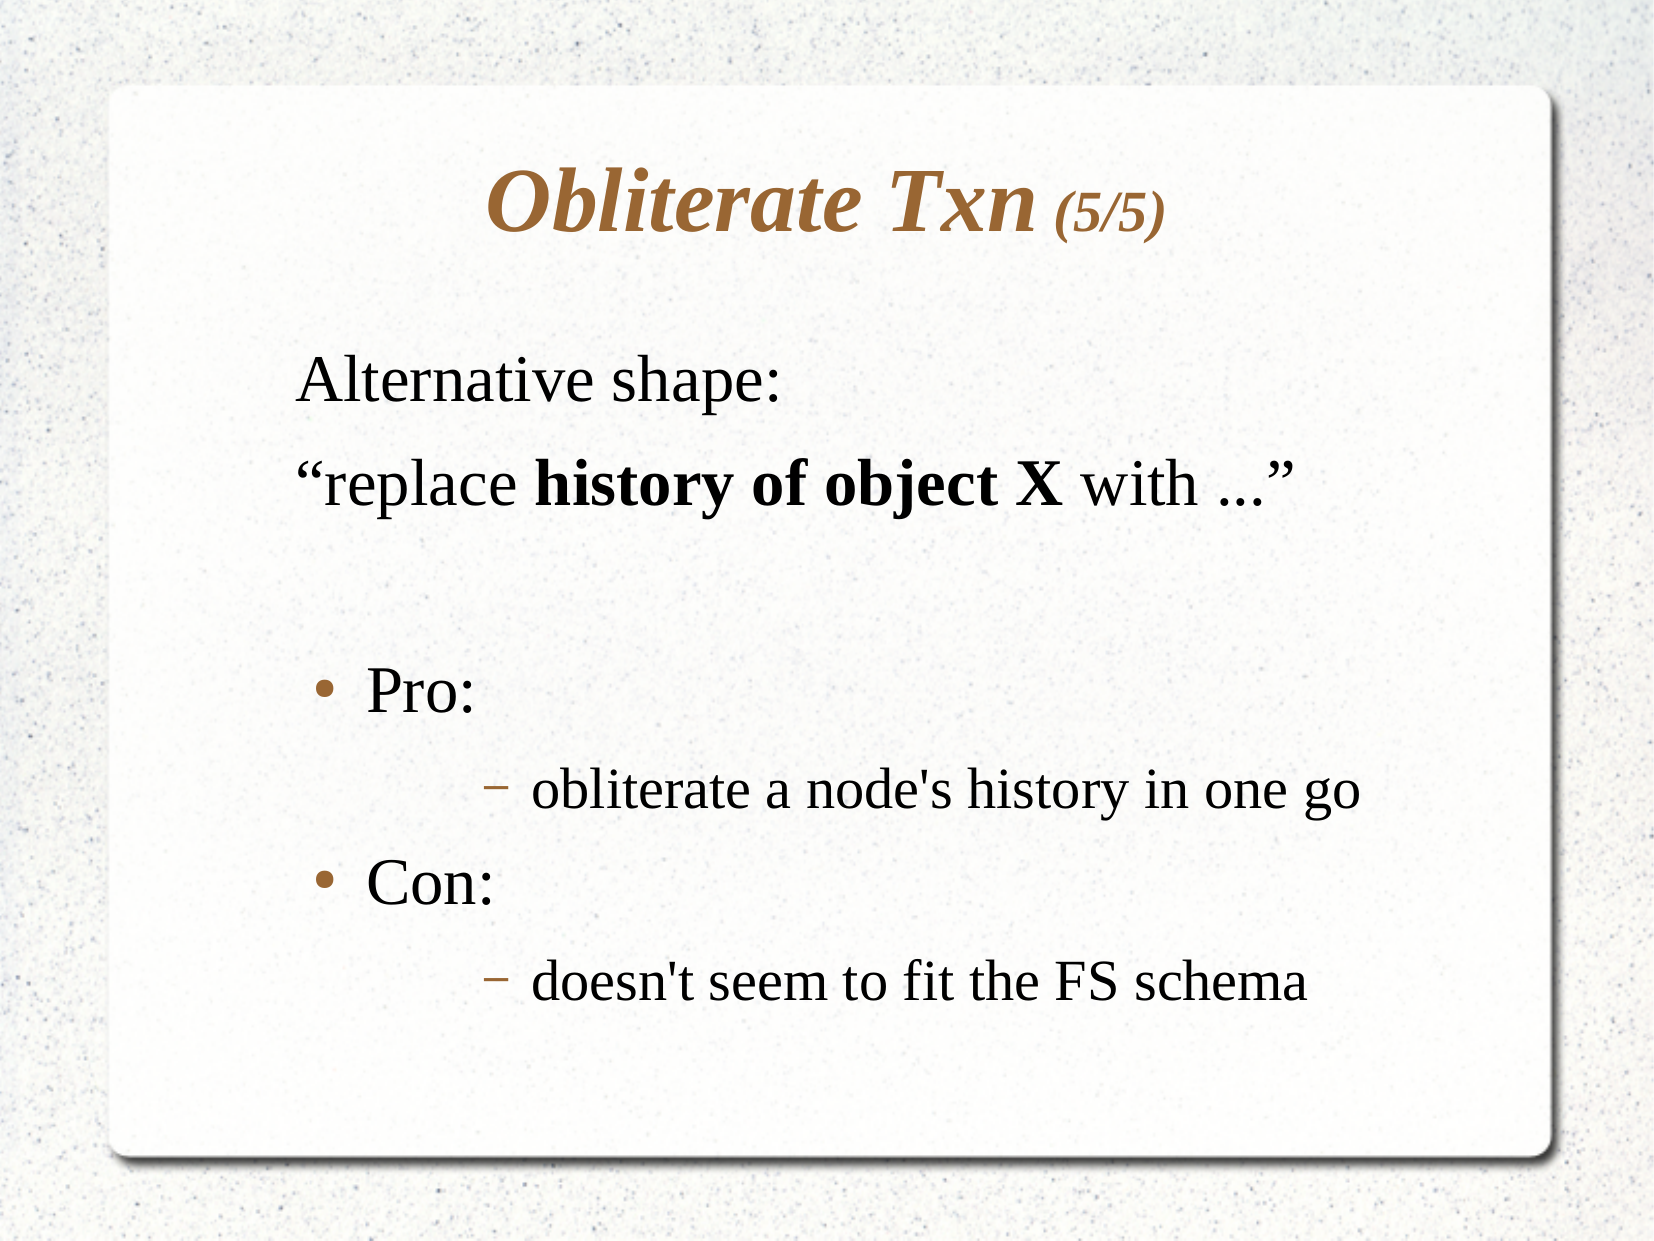

# Obliterate Txn (5/5)
Alternative shape:
“replace history of object X with ...”
Pro:
obliterate a node's history in one go
Con:
doesn't seem to fit the FS schema